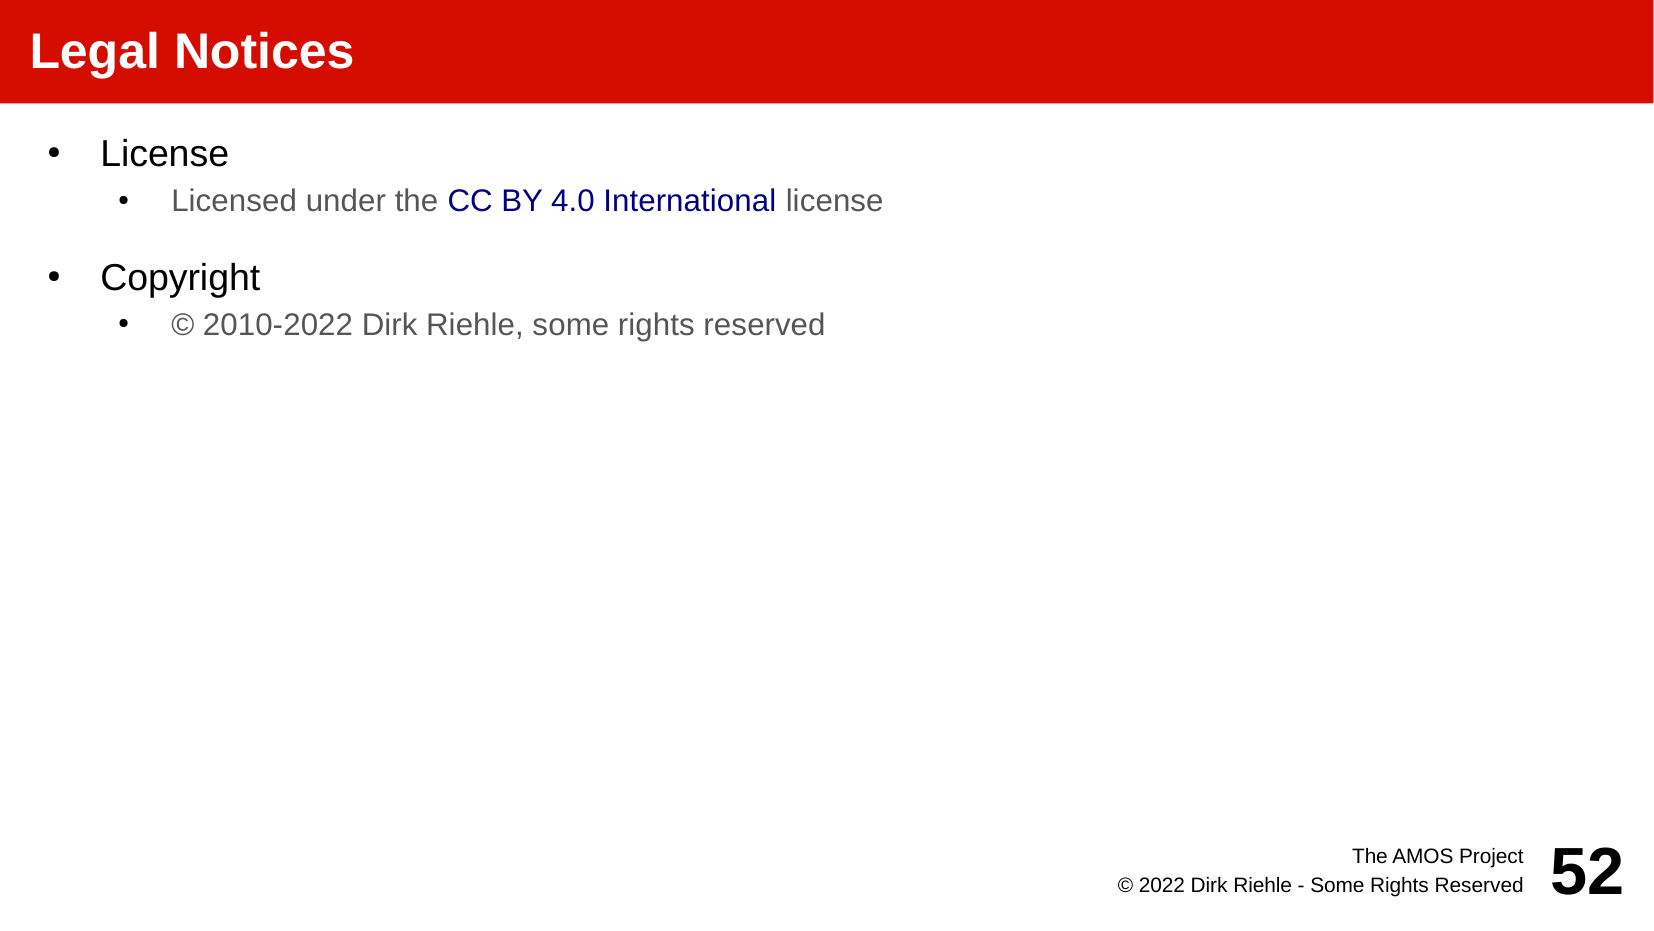

# Legal Notices
License
Licensed under the CC BY 4.0 International license
Copyright
© 2010-2022 Dirk Riehle, some rights reserved
The AMOS Project
52
© 2022 Dirk Riehle - Some Rights Reserved